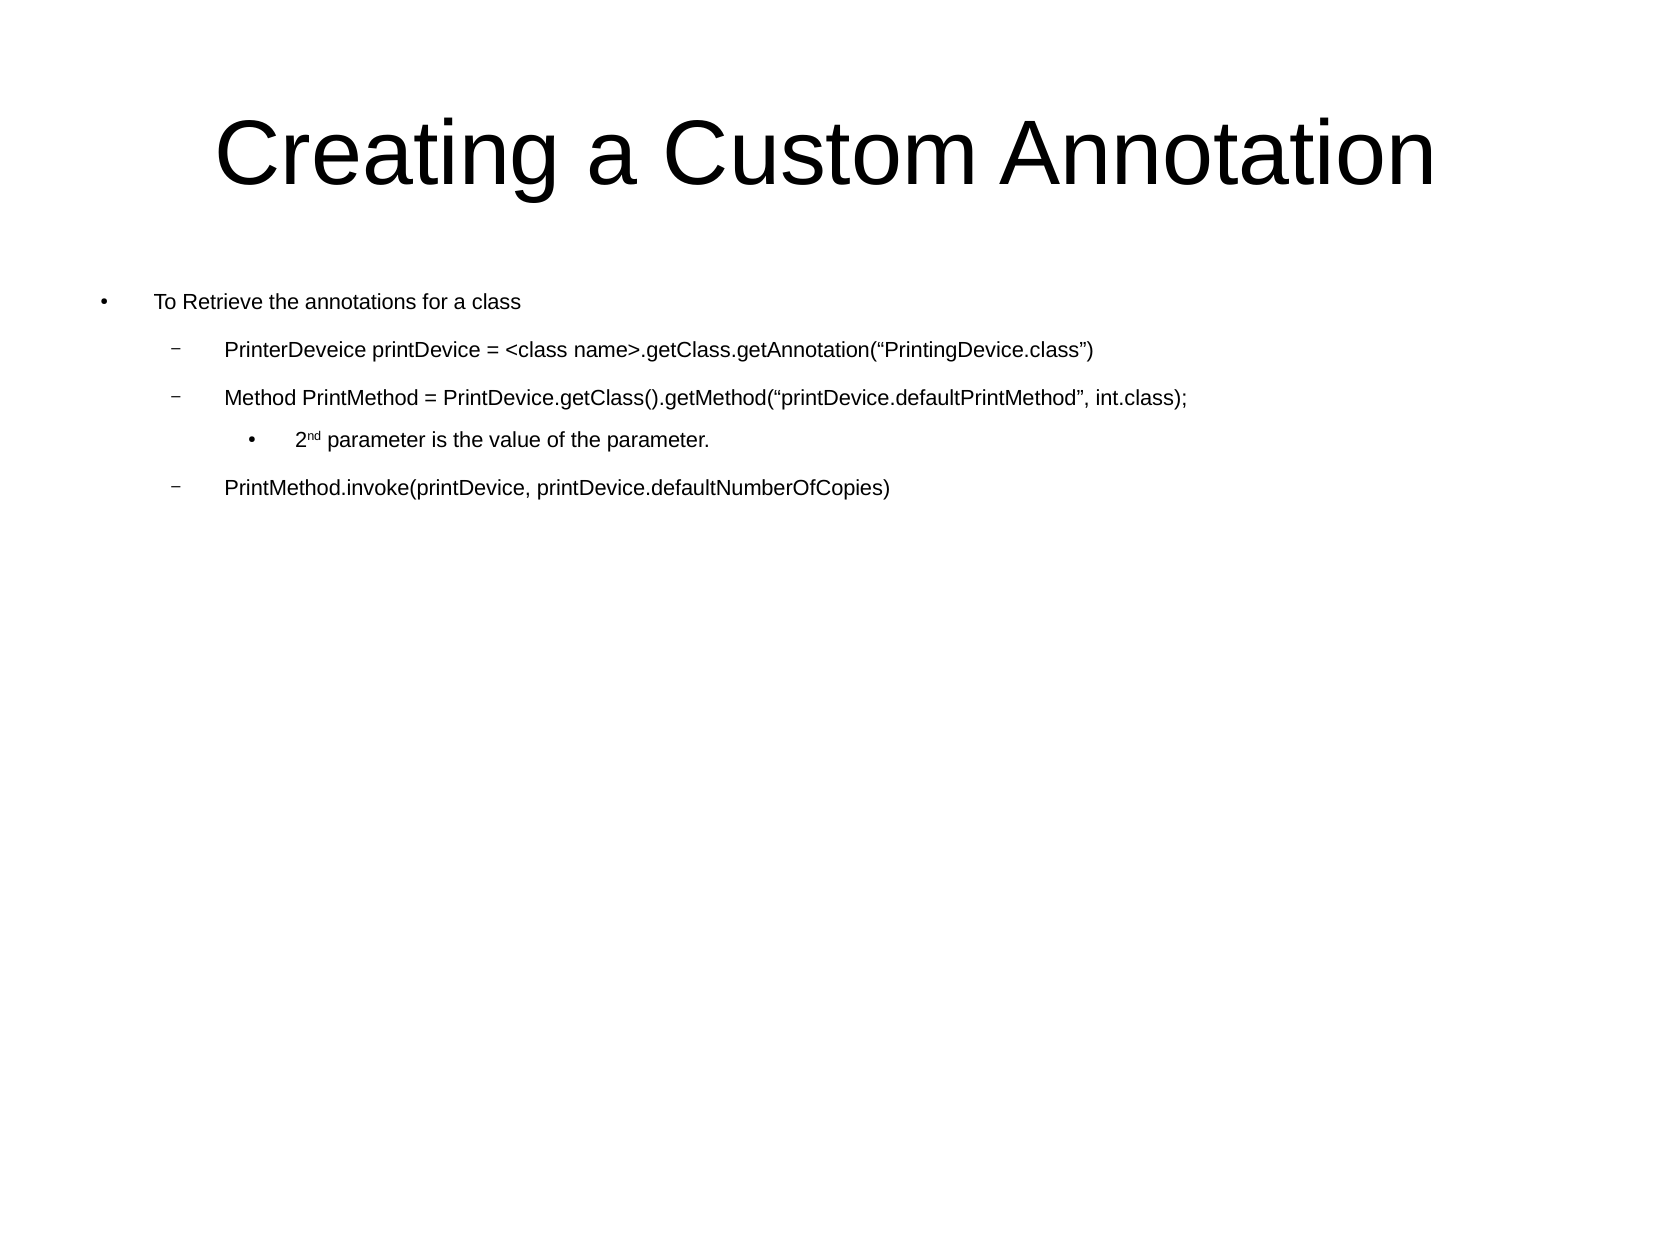

# Creating a Custom Annotation
To Retrieve the annotations for a class
PrinterDeveice printDevice = <class name>.getClass.getAnnotation(“PrintingDevice.class”)
Method PrintMethod = PrintDevice.getClass().getMethod(“printDevice.defaultPrintMethod”, int.class);
2nd parameter is the value of the parameter.
PrintMethod.invoke(printDevice, printDevice.defaultNumberOfCopies)